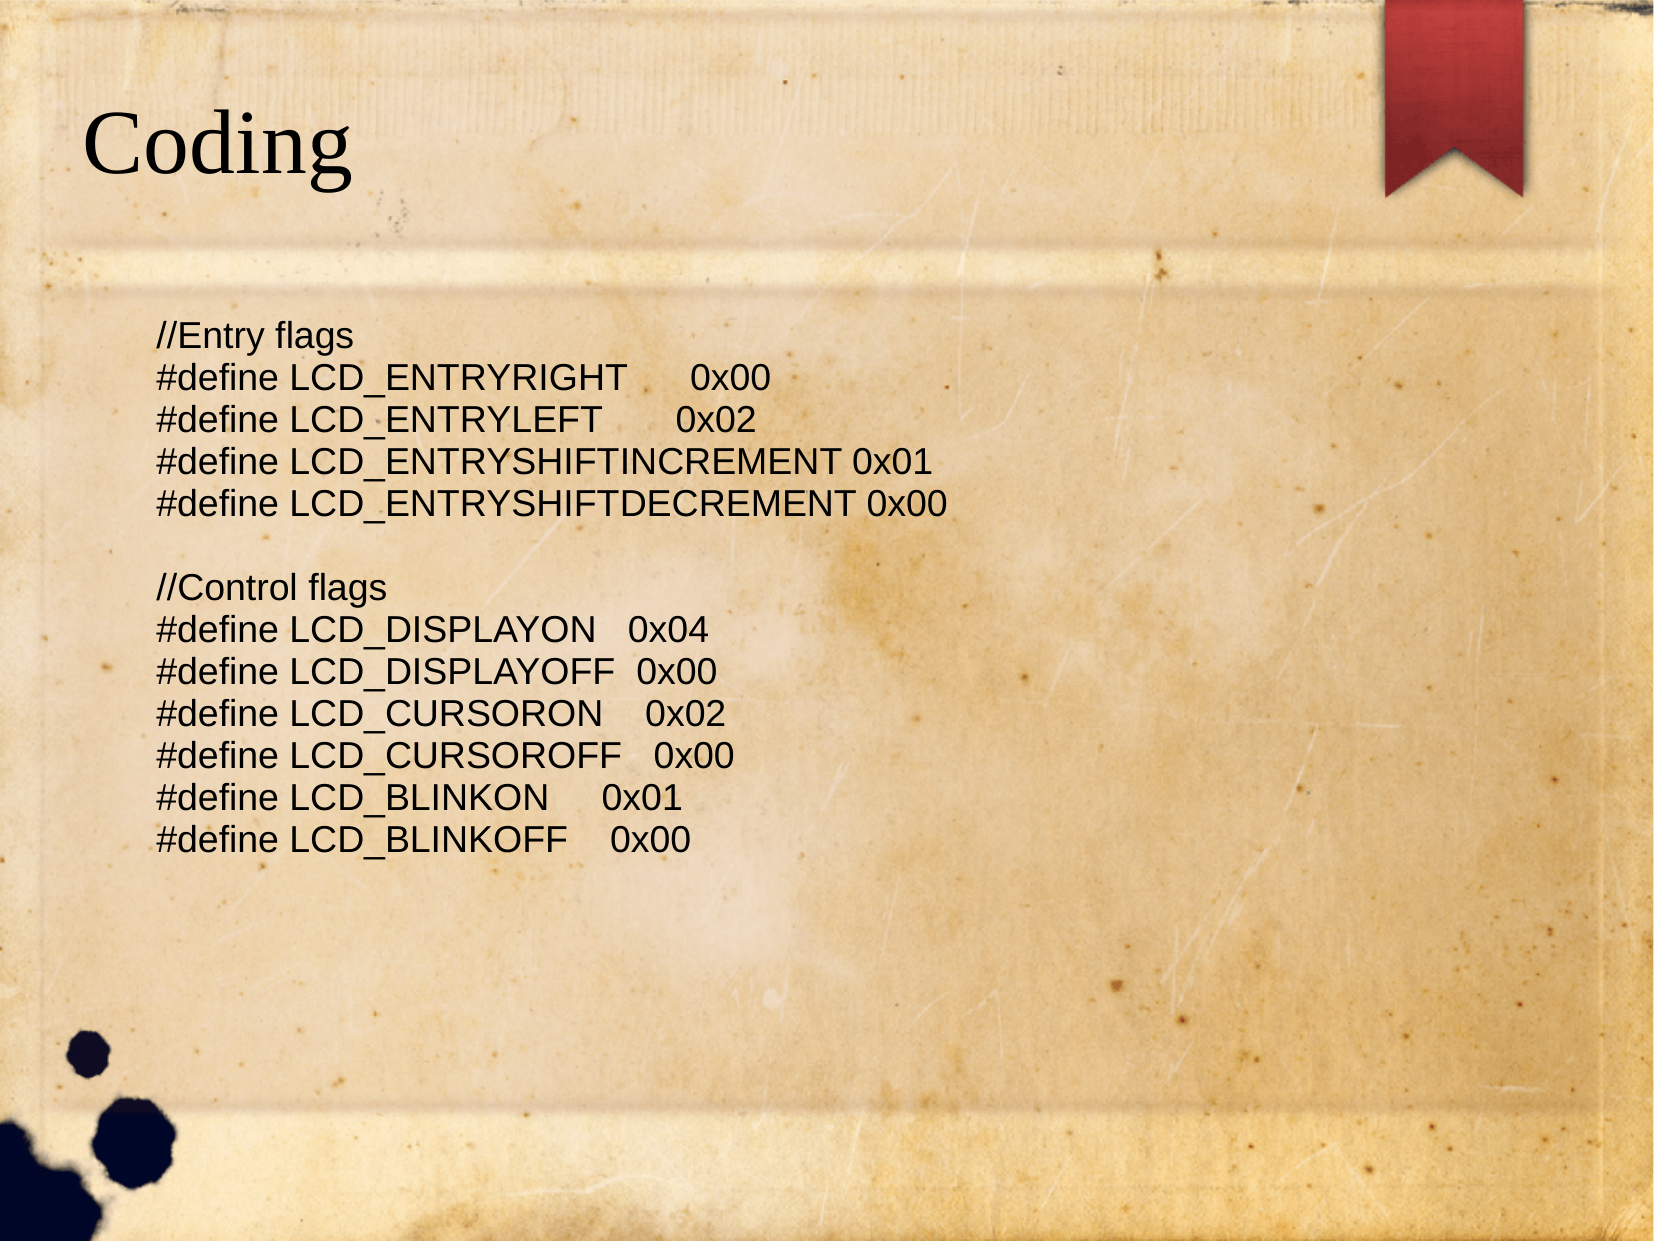

# Coding
//Entry flags
#define LCD_ENTRYRIGHT 0x00
#define LCD_ENTRYLEFT 0x02
#define LCD_ENTRYSHIFTINCREMENT 0x01
#define LCD_ENTRYSHIFTDECREMENT 0x00
//Control flags
#define LCD_DISPLAYON 0x04
#define LCD_DISPLAYOFF 0x00
#define LCD_CURSORON 0x02
#define LCD_CURSOROFF 0x00
#define LCD_BLINKON 0x01
#define LCD_BLINKOFF 0x00